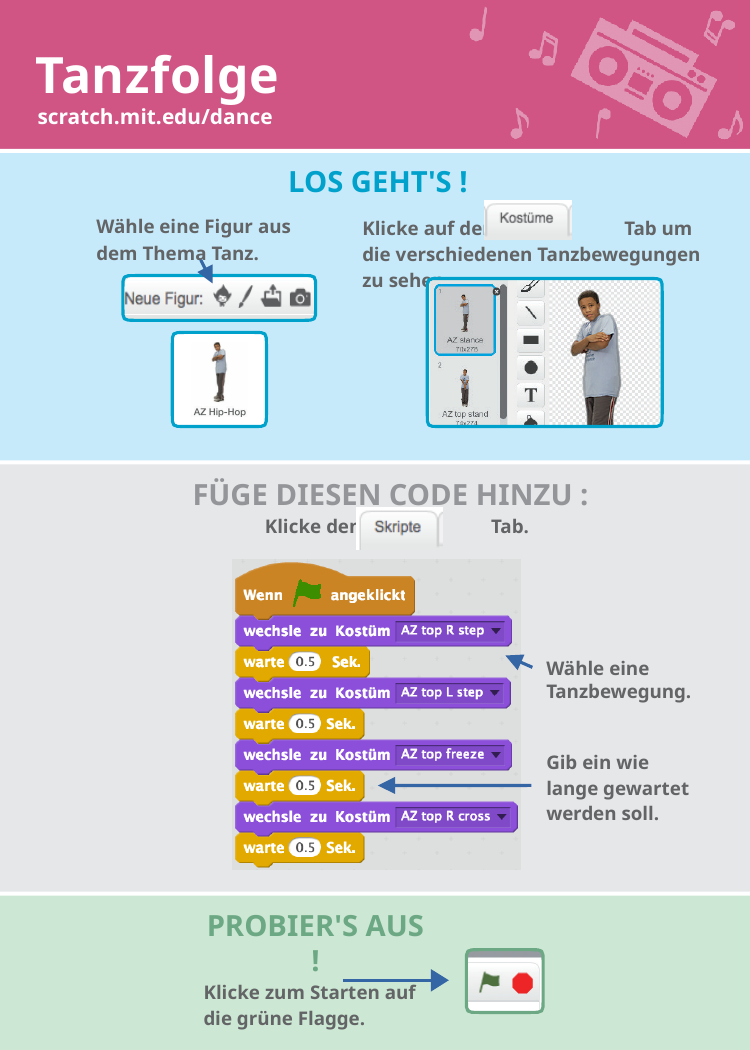

Tanzfolge
scratch.mit.edu/dance
LOS GEHT'S !
Wähle eine Figur aus
dem Thema Tanz.
Klicke auf den Tab um die verschiedenen Tanzbewegungen zu sehen.
FÜGE DIESEN CODE HINZU :
	Klicke den Tab.
Wähle eine
Tanzbewegung.
Gib ein wie lange gewartet werden soll.
PROBIER'S AUS !
Klicke zum Starten auf die grüne Flagge.